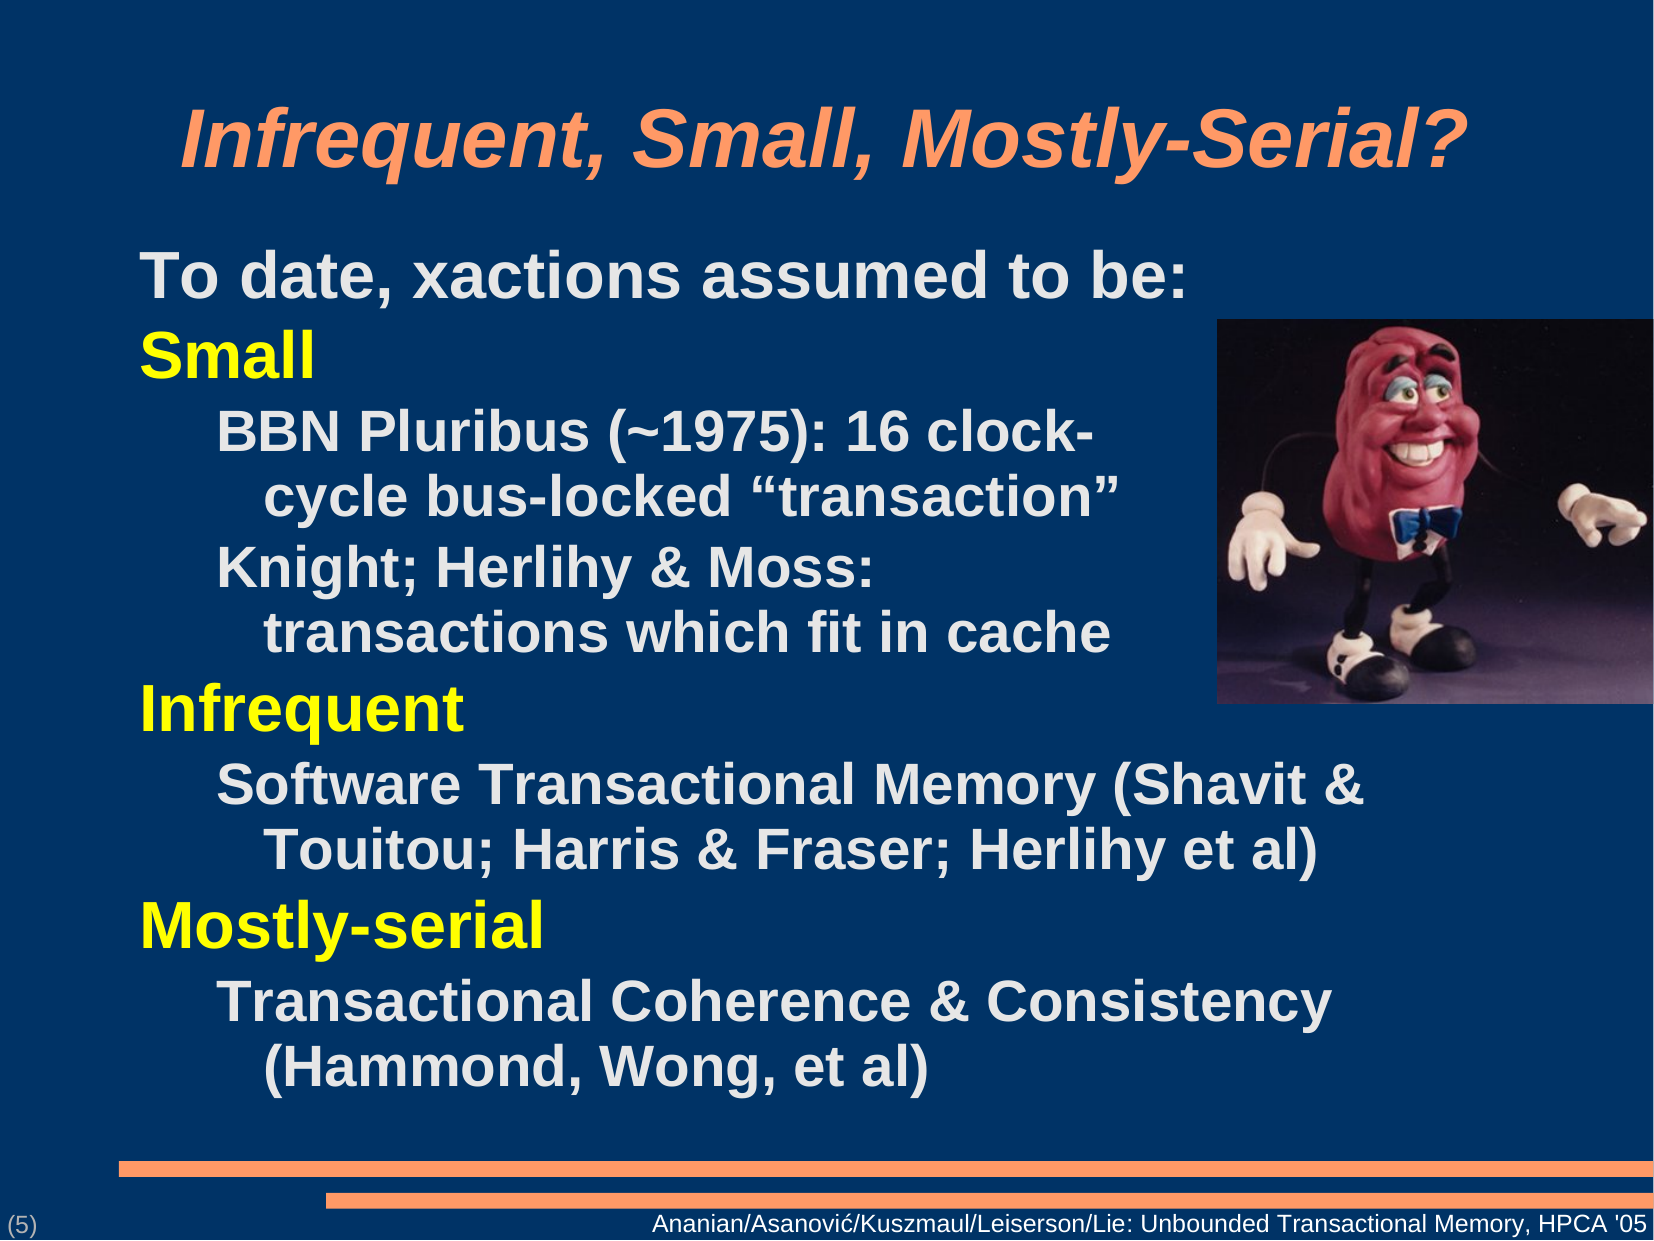

# Infrequent, Small, Mostly-Serial?
To date, xactions assumed to be:
Small
BBN Pluribus (~1975): 16 clock-
cycle bus-locked “transaction”
Knight; Herlihy & Moss:
transactions which fit in cache
Infrequent
Software Transactional Memory (Shavit & Touitou; Harris & Fraser; Herlihy et al)
Mostly-serial
Transactional Coherence & Consistency (Hammond, Wong, et al)